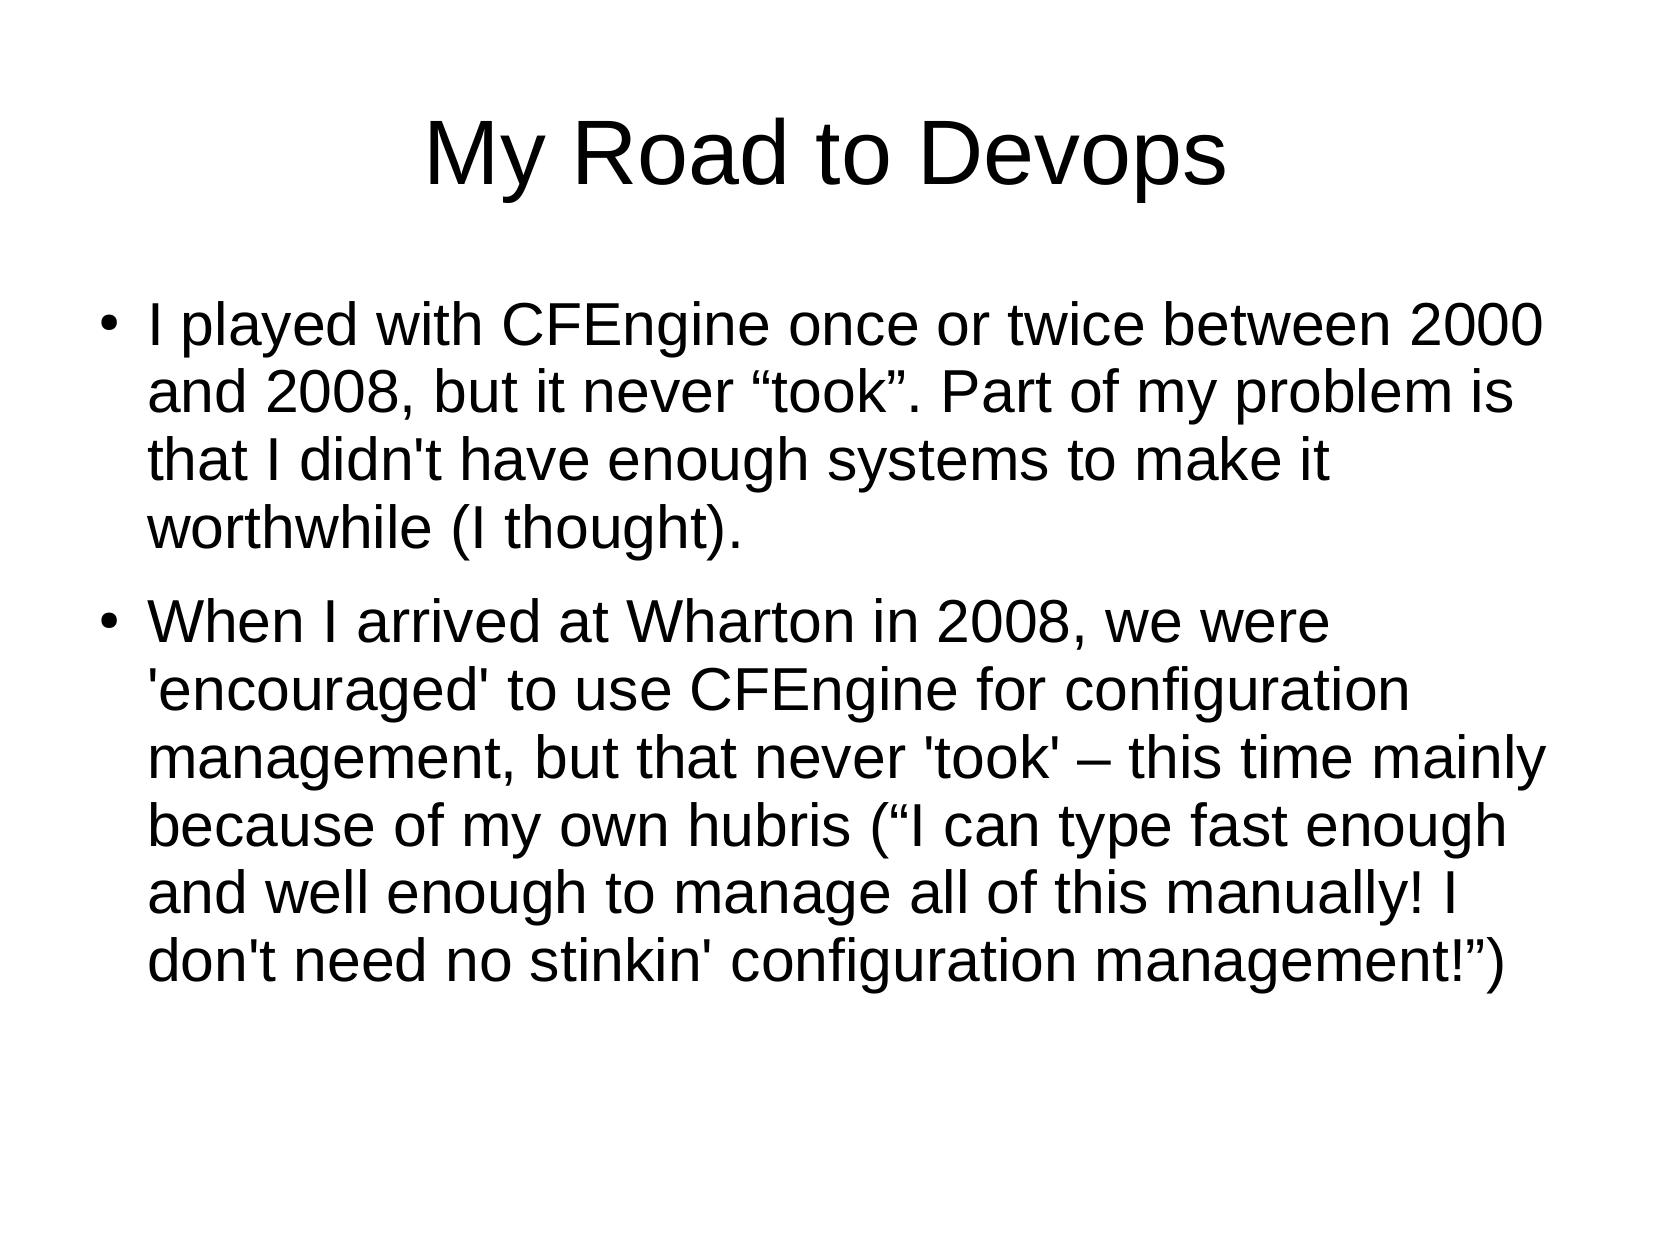

# My Road to Devops
I played with CFEngine once or twice between 2000 and 2008, but it never “took”. Part of my problem is that I didn't have enough systems to make it worthwhile (I thought).
When I arrived at Wharton in 2008, we were 'encouraged' to use CFEngine for configuration management, but that never 'took' – this time mainly because of my own hubris (“I can type fast enough and well enough to manage all of this manually! I don't need no stinkin' configuration management!”)